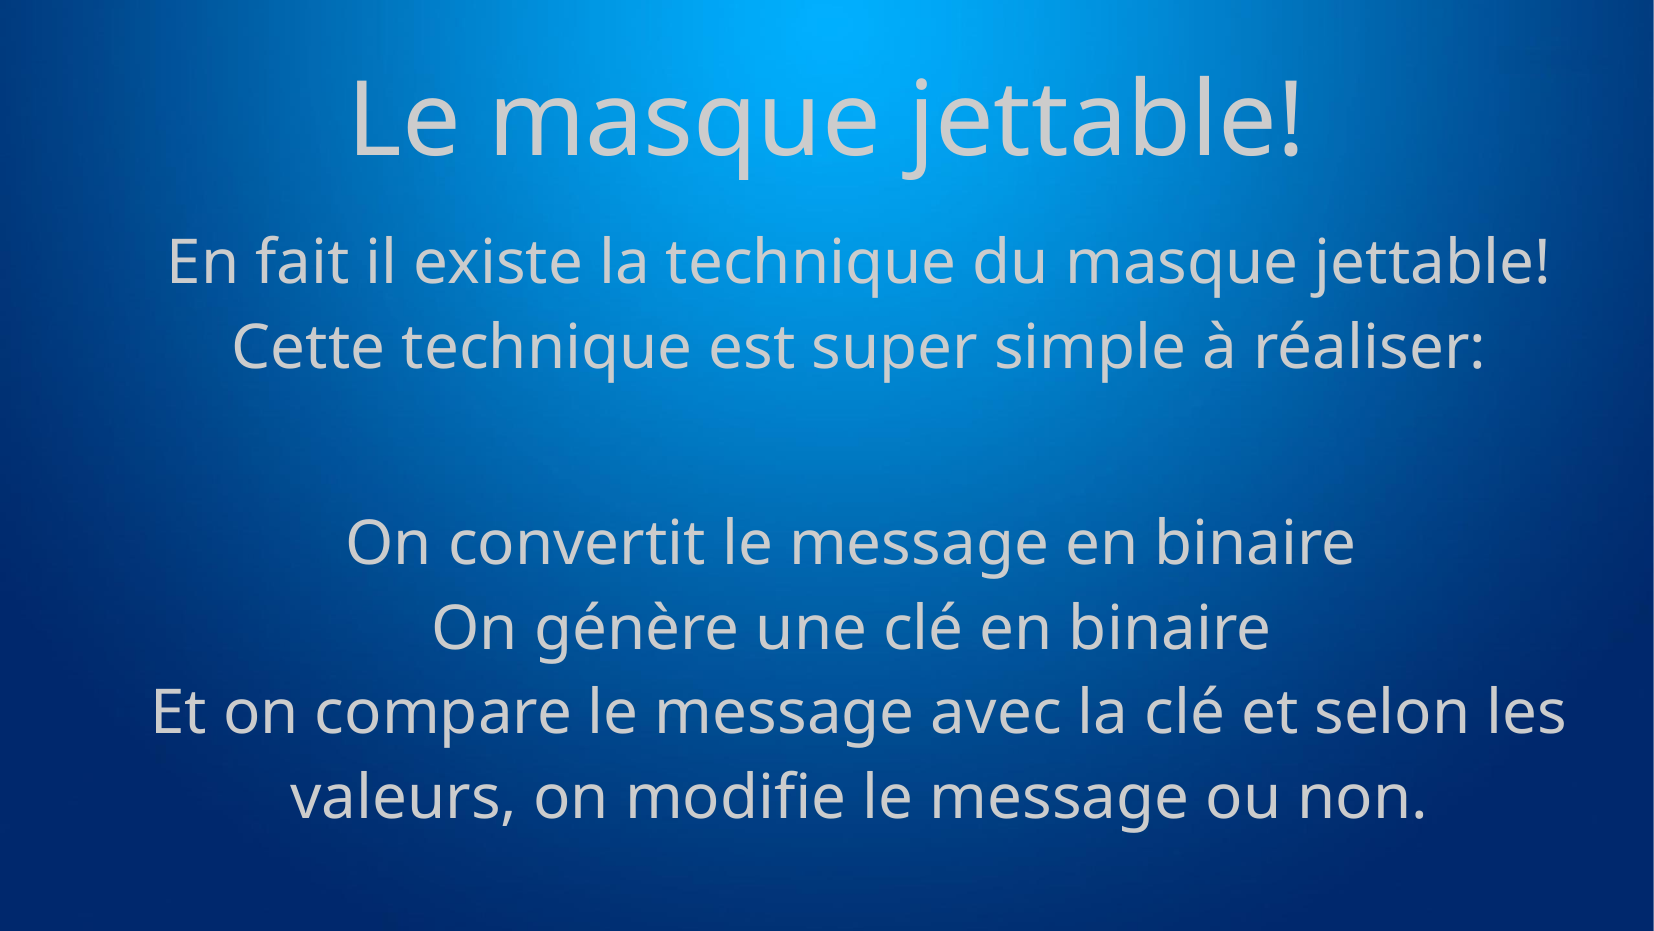

# Le masque jettable!
En fait il existe la technique du masque jettable!
Cette technique est super simple à réaliser:
On convertit le message en binaire
On génère une clé en binaire
Et on compare le message avec la clé et selon les valeurs, on modifie le message ou non.